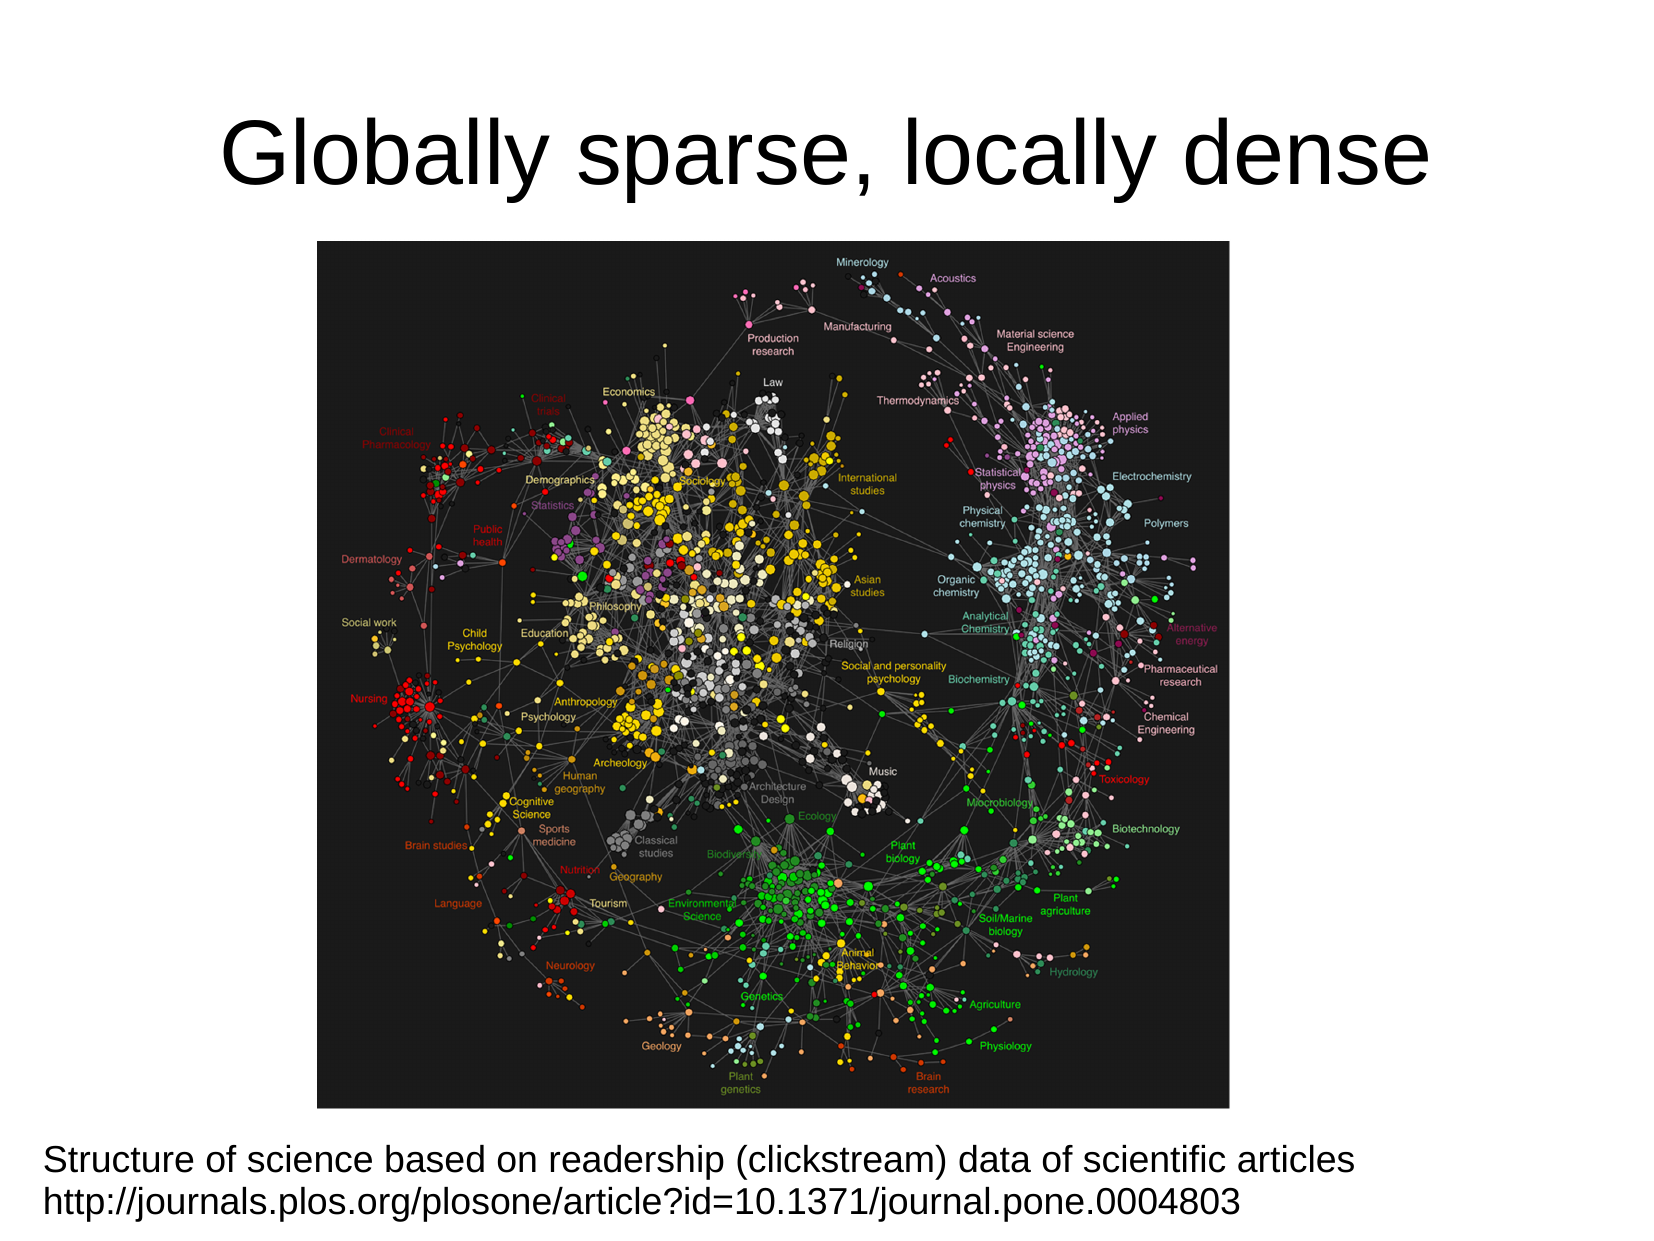

# Globally sparse, locally dense
Structure of science based on readership (clickstream) data of scientific articles
http://journals.plos.org/plosone/article?id=10.1371/journal.pone.0004803